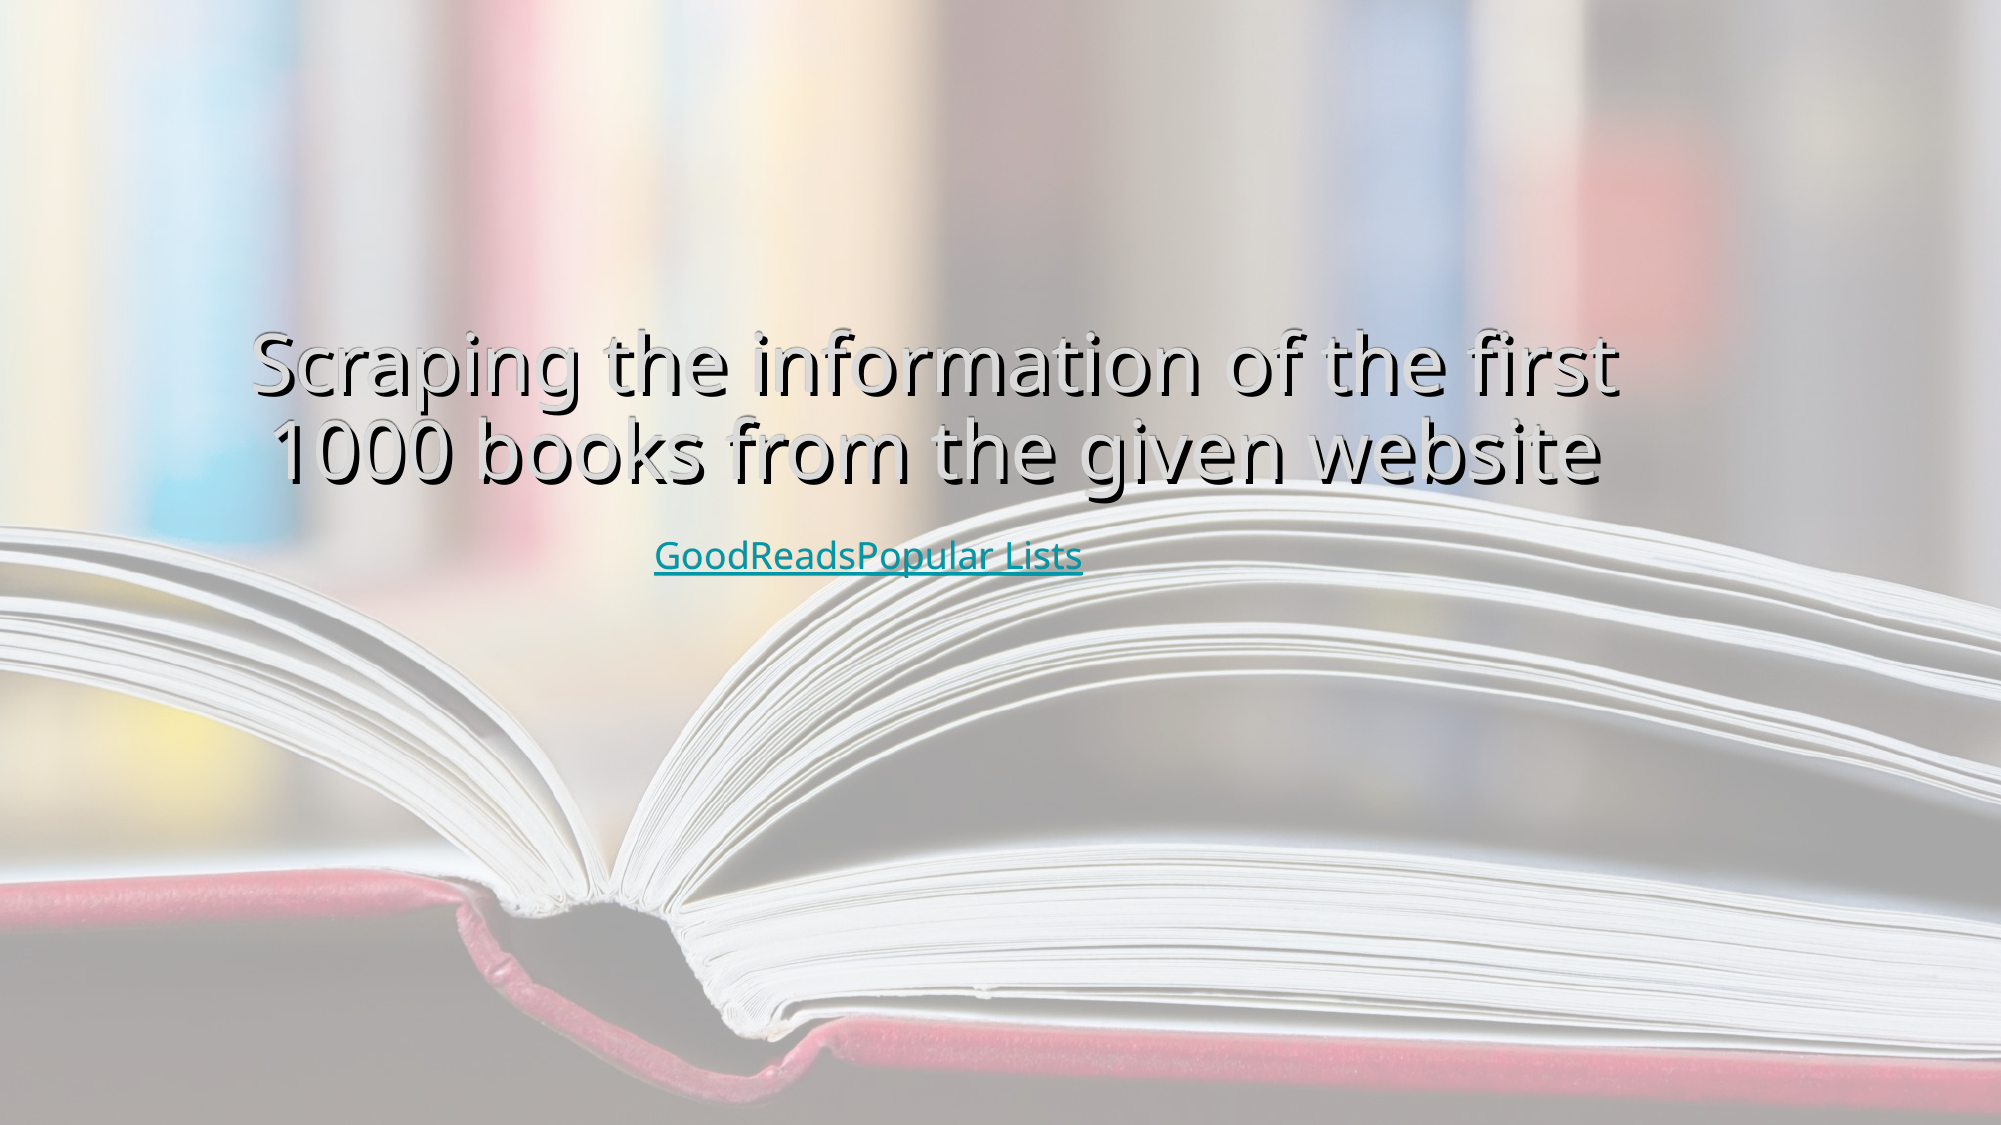

# Scraping the information of the first 1000 books from the given website
GoodReadsPopular Lists